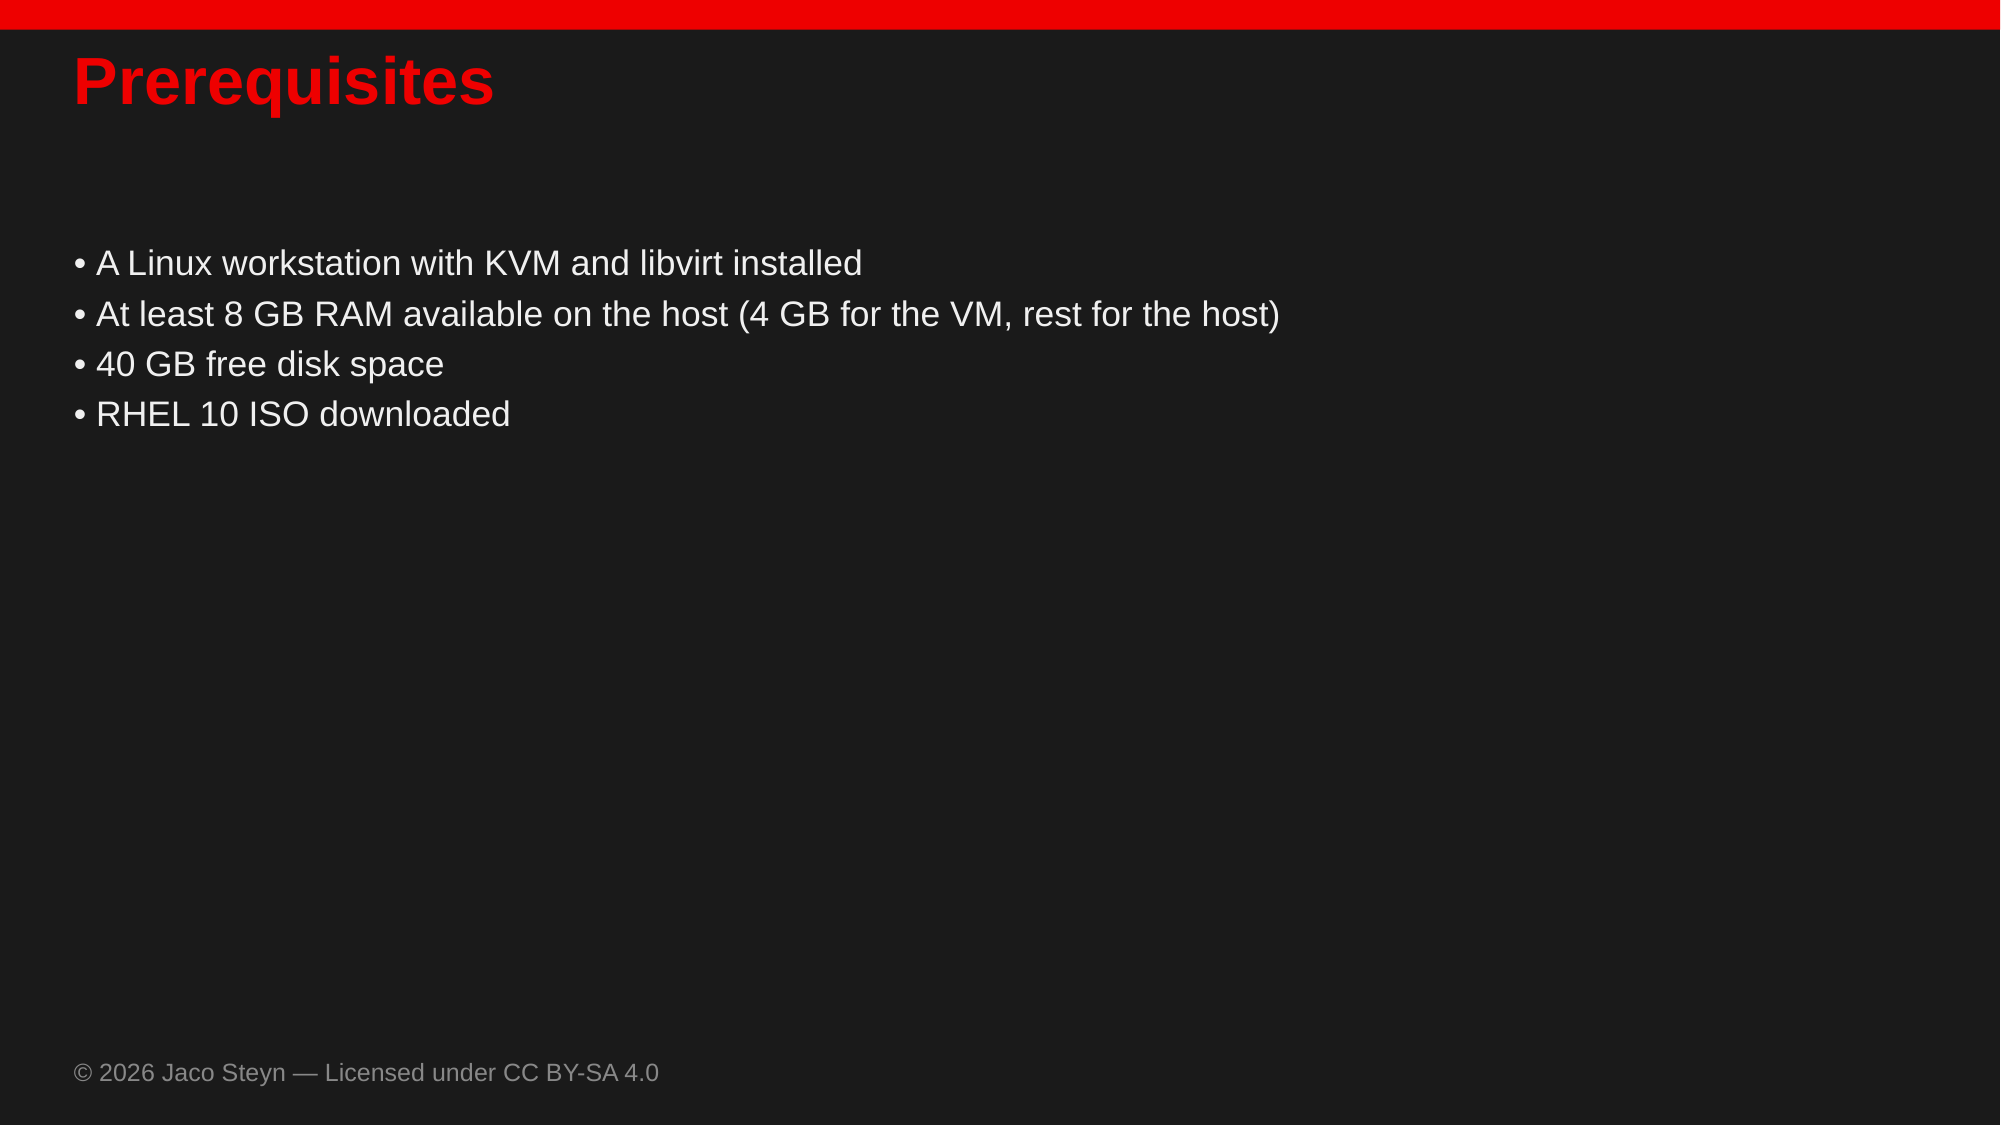

Prerequisites
• A Linux workstation with KVM and libvirt installed
• At least 8 GB RAM available on the host (4 GB for the VM, rest for the host)
• 40 GB free disk space
• RHEL 10 ISO downloaded
© 2026 Jaco Steyn — Licensed under CC BY-SA 4.0